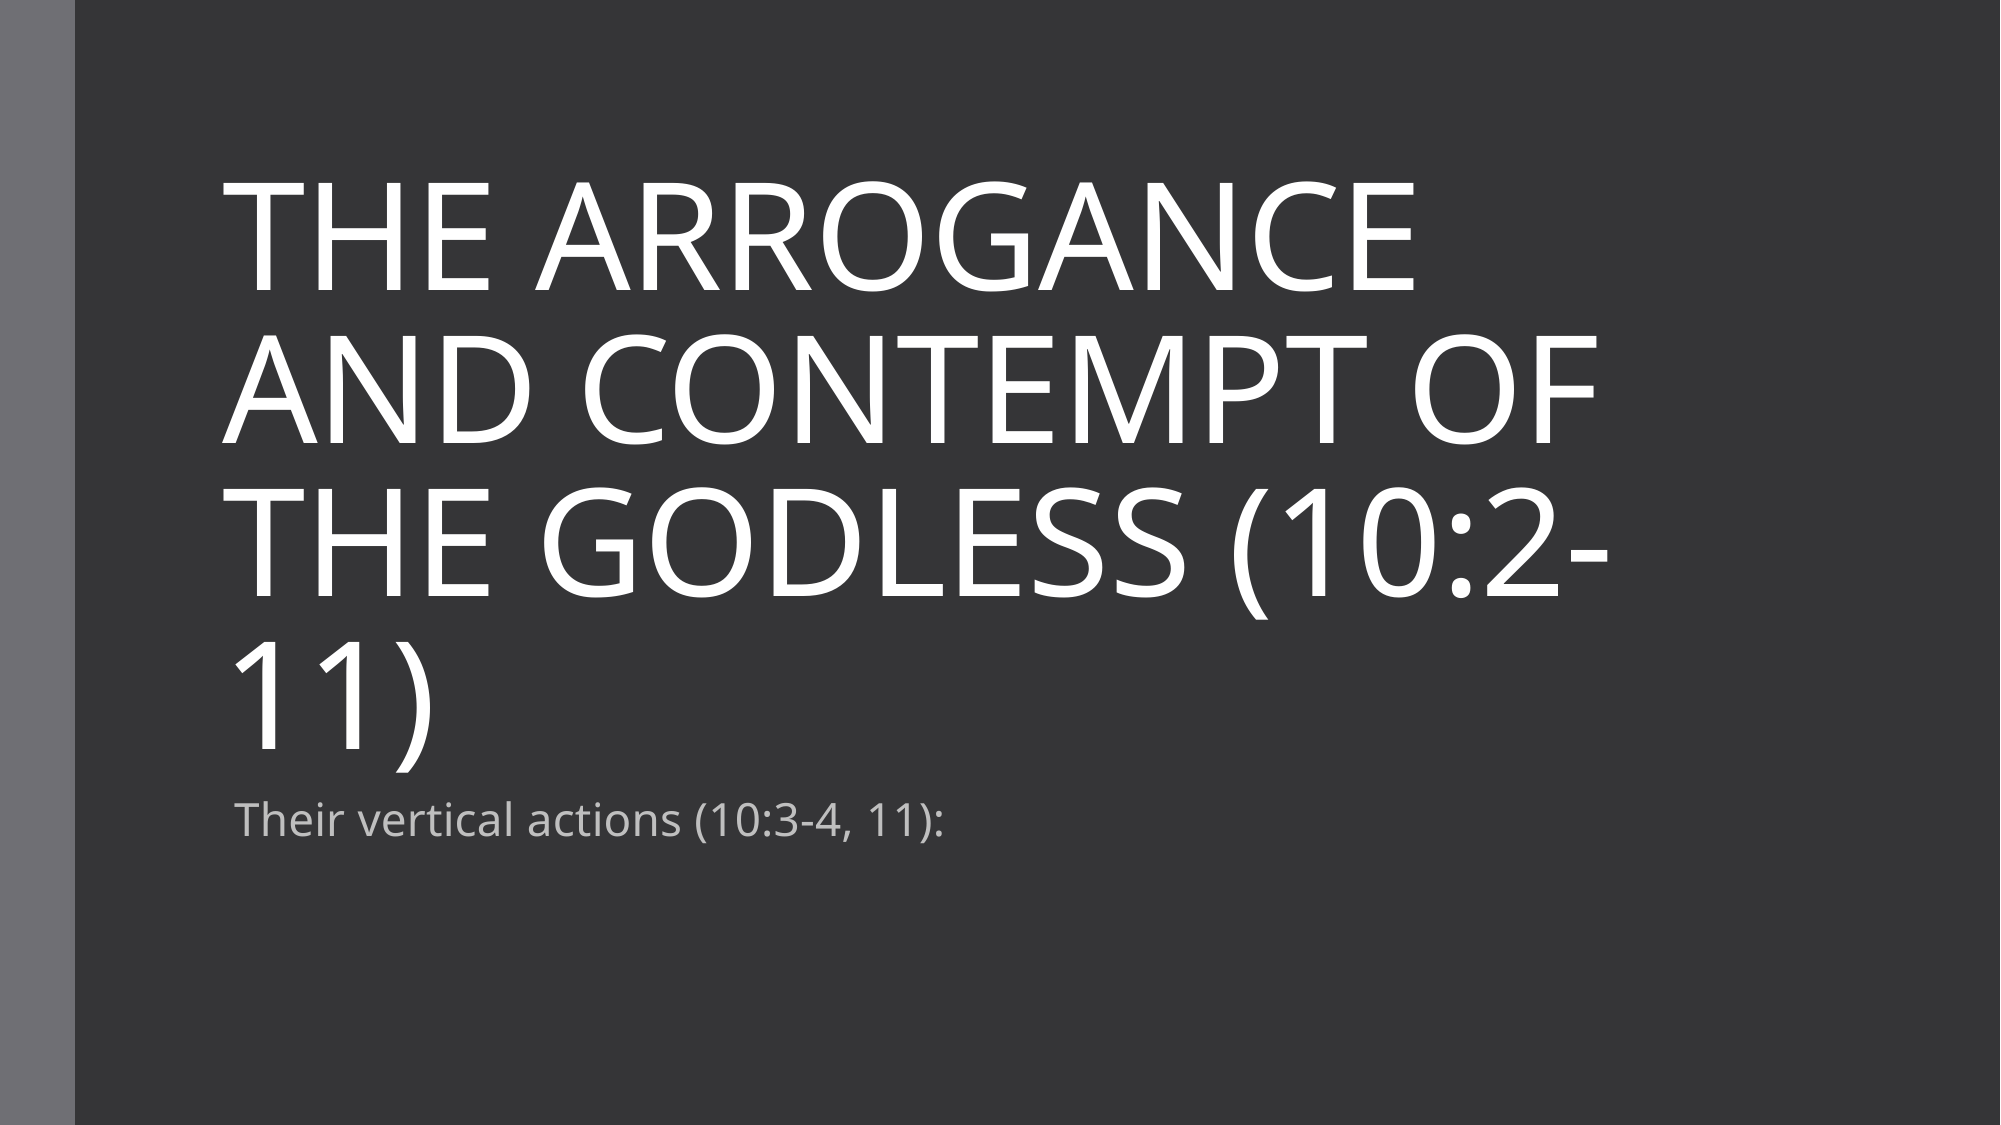

# THE ARROGANCE AND CONTEMPT OF THE GODLESS (10:2-11)
 Their vertical actions (10:3-4, 11):